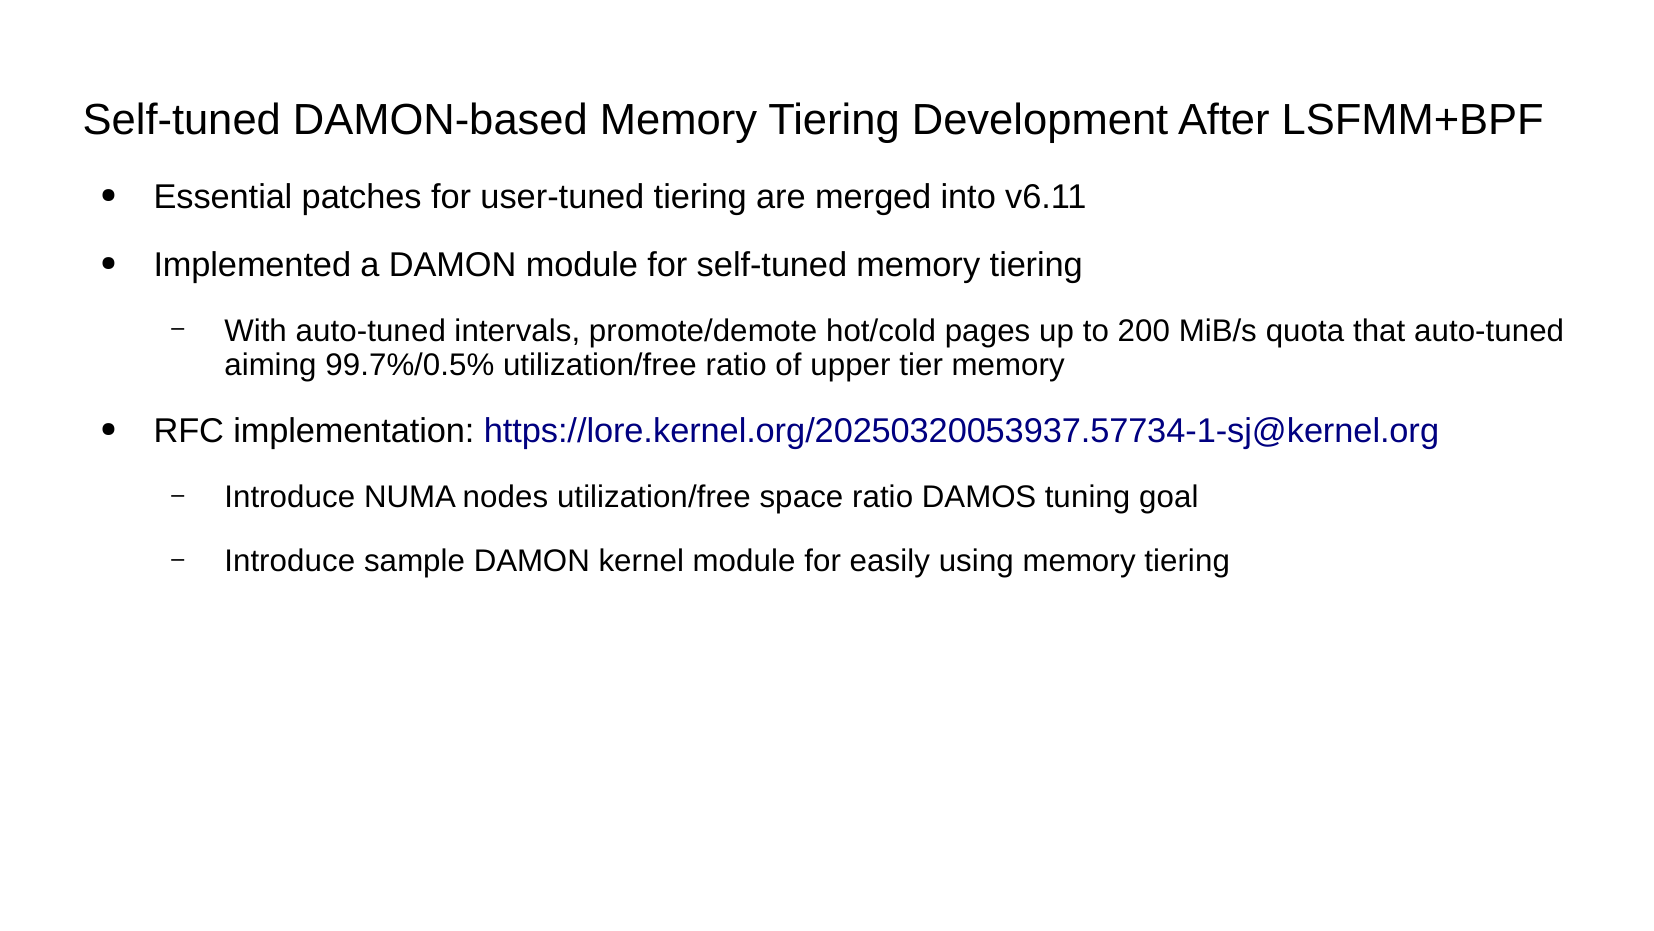

# Self-tuned DAMON-based Memory Tiering Development After LSFMM+BPF
Essential patches for user-tuned tiering are merged into v6.11
Implemented a DAMON module for self-tuned memory tiering
With auto-tuned intervals, promote/demote hot/cold pages up to 200 MiB/s quota that auto-tuned aiming 99.7%/0.5% utilization/free ratio of upper tier memory
RFC implementation: https://lore.kernel.org/20250320053937.57734-1-sj@kernel.org
Introduce NUMA nodes utilization/free space ratio DAMOS tuning goal
Introduce sample DAMON kernel module for easily using memory tiering